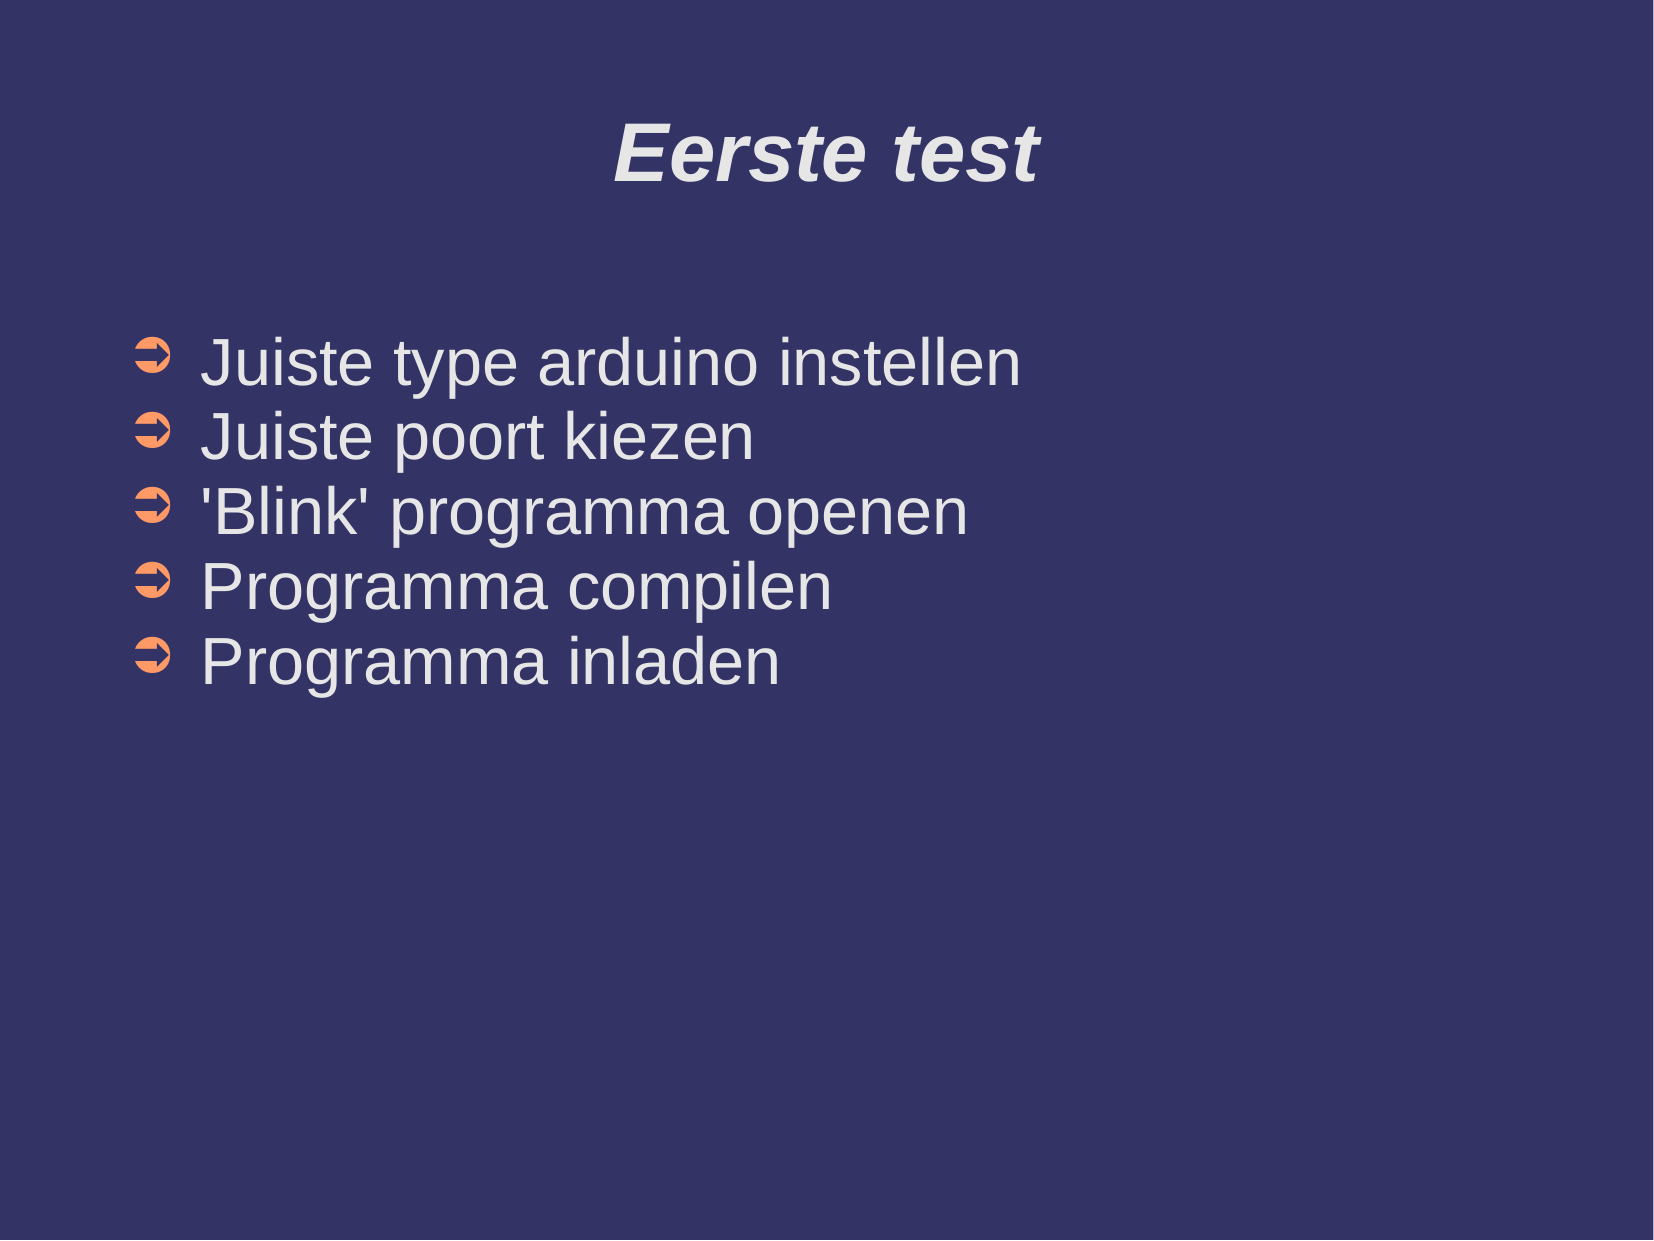

# Eerste test
Juiste type arduino instellen
Juiste poort kiezen
'Blink' programma openen
Programma compilen
Programma inladen